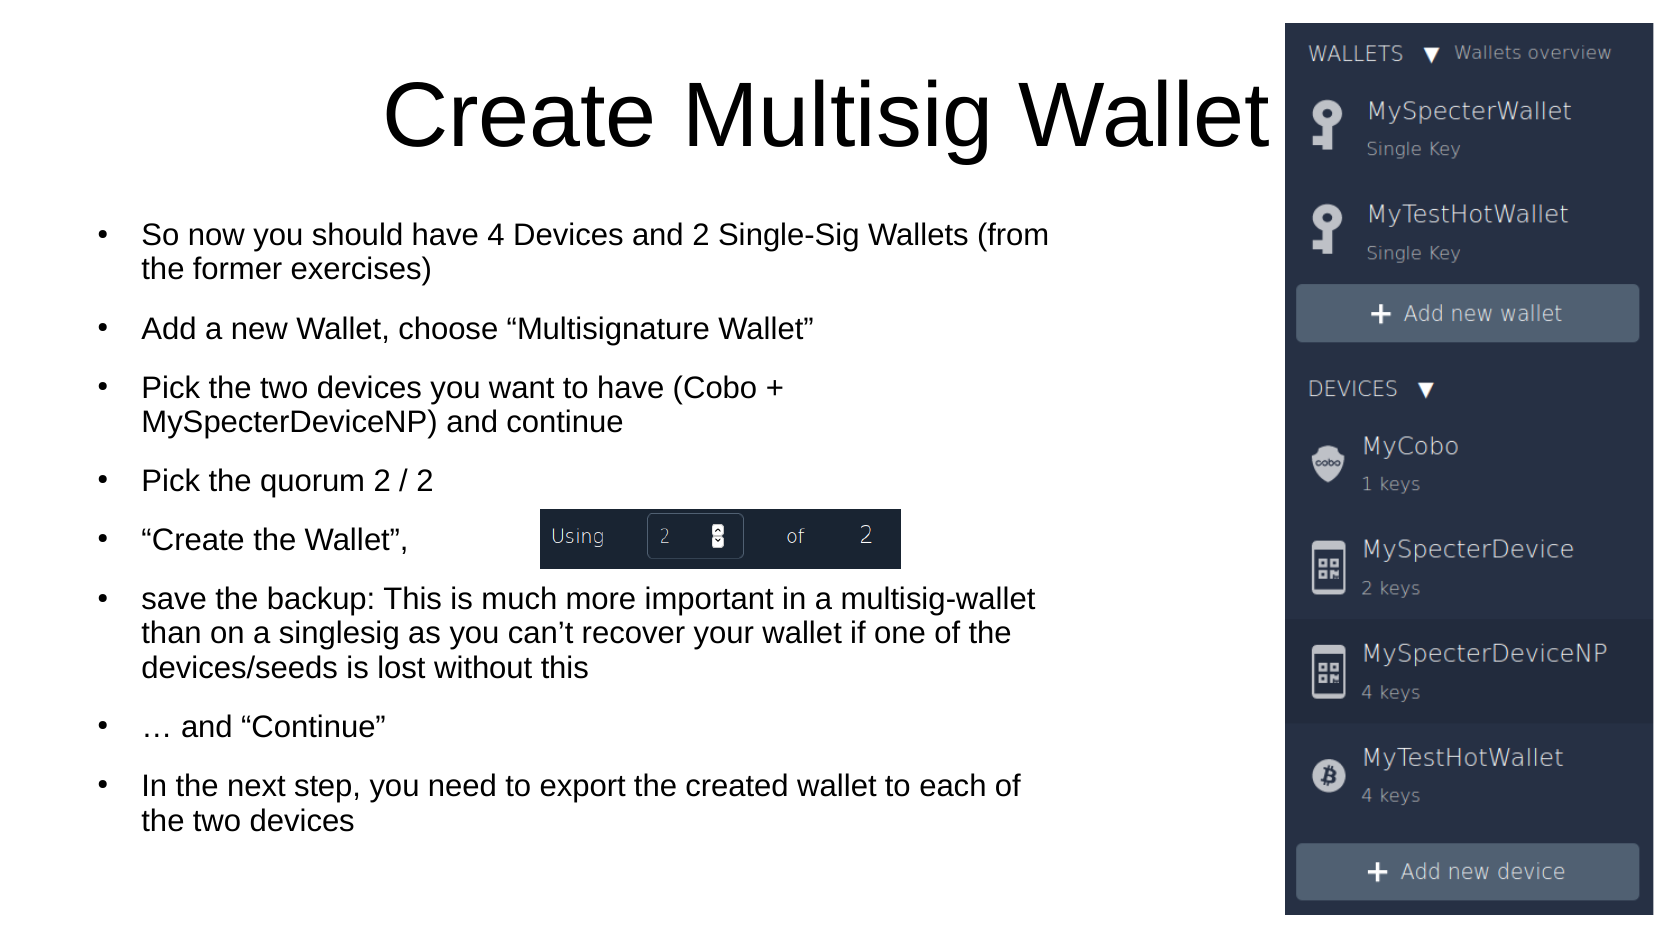

# Create Multisig Wallet
So now you should have 4 Devices and 2 Single-Sig Wallets (from the former exercises)
Add a new Wallet, choose “Multisignature Wallet”
Pick the two devices you want to have (Cobo + MySpecterDeviceNP) and continue
Pick the quorum 2 / 2
“Create the Wallet”,
save the backup: This is much more important in a multisig-wallet than on a singlesig as you can’t recover your wallet if one of the devices/seeds is lost without this
… and “Continue”
In the next step, you need to export the created wallet to each of the two devices